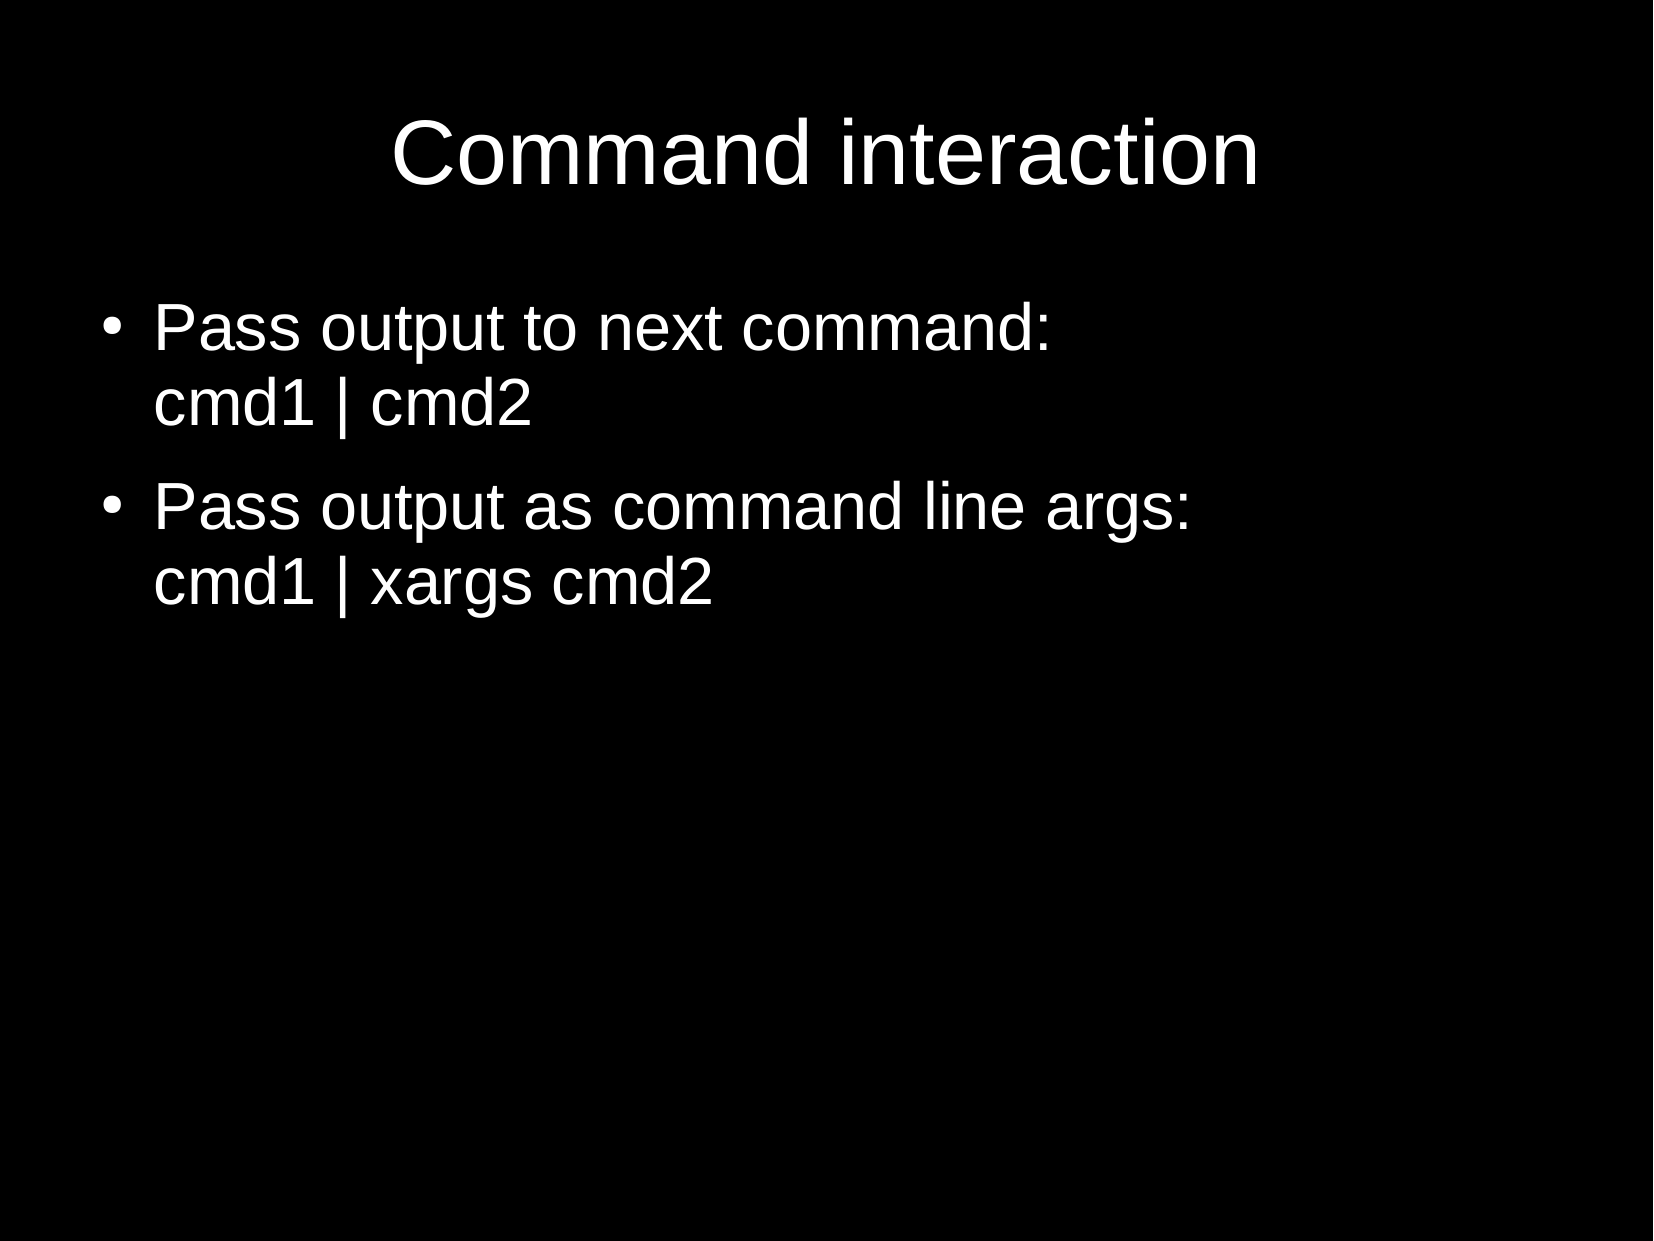

# Command interaction
Pass output to next command:
cmd1 | cmd2
Pass output as command line args:
cmd1 | xargs cmd2